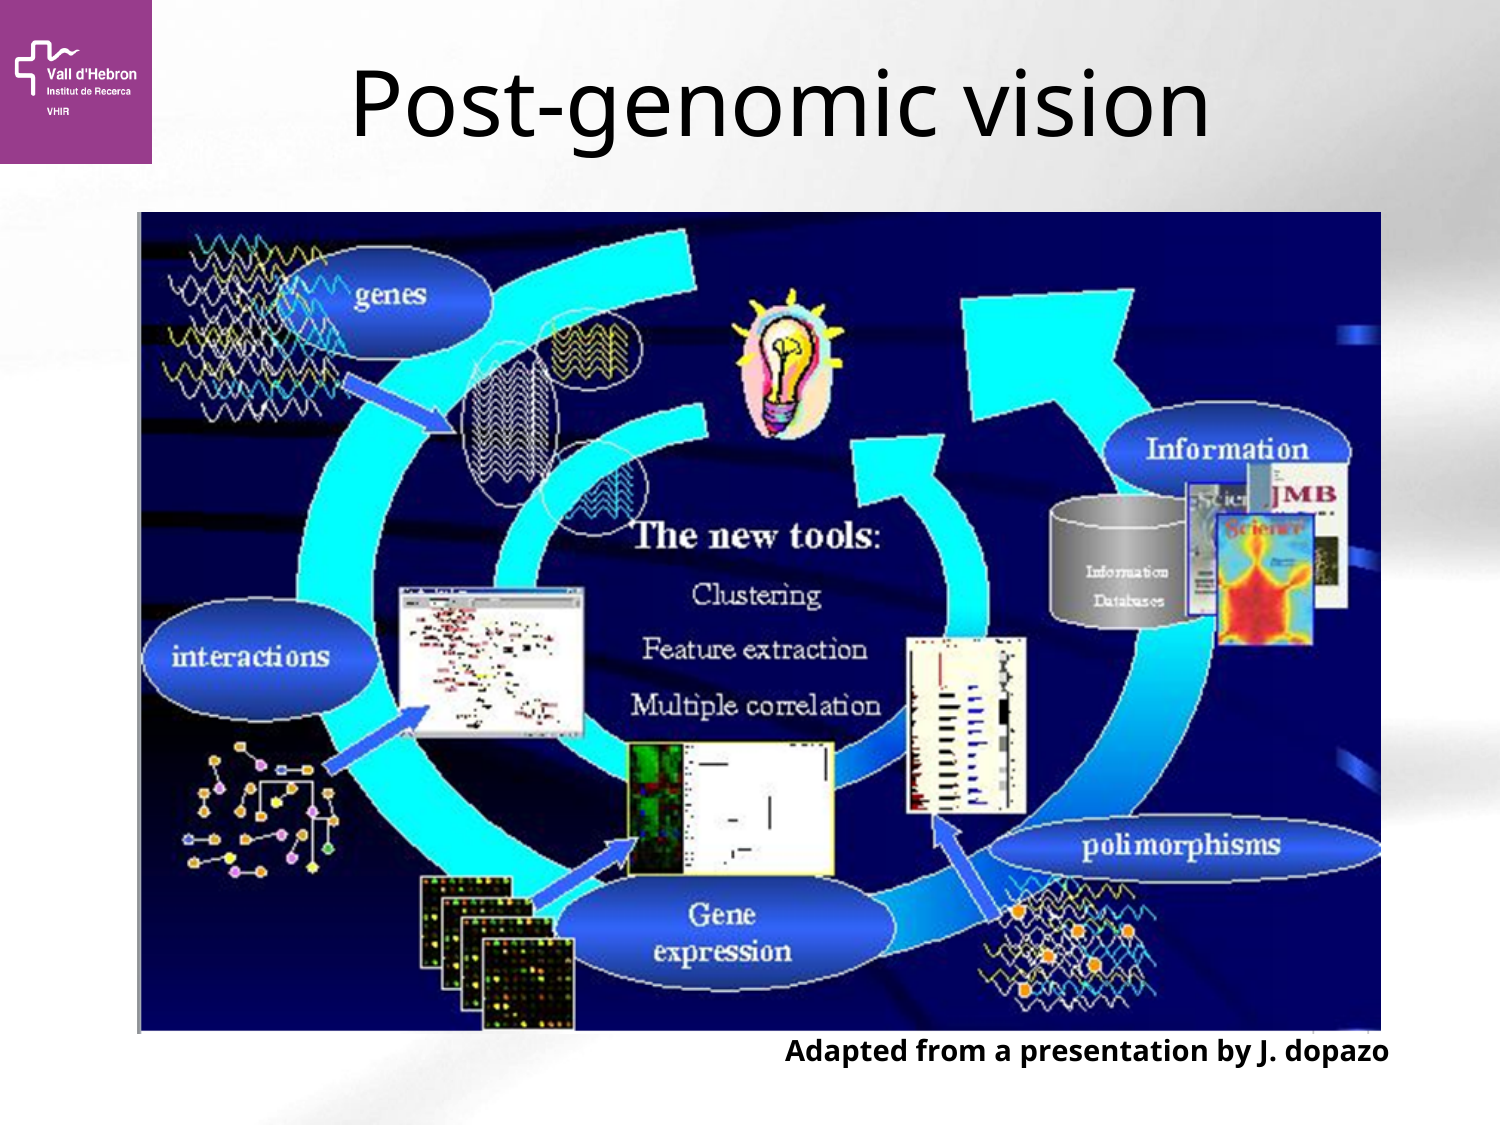

Post-genomic vision
Adapted from a presentation by J. dopazo